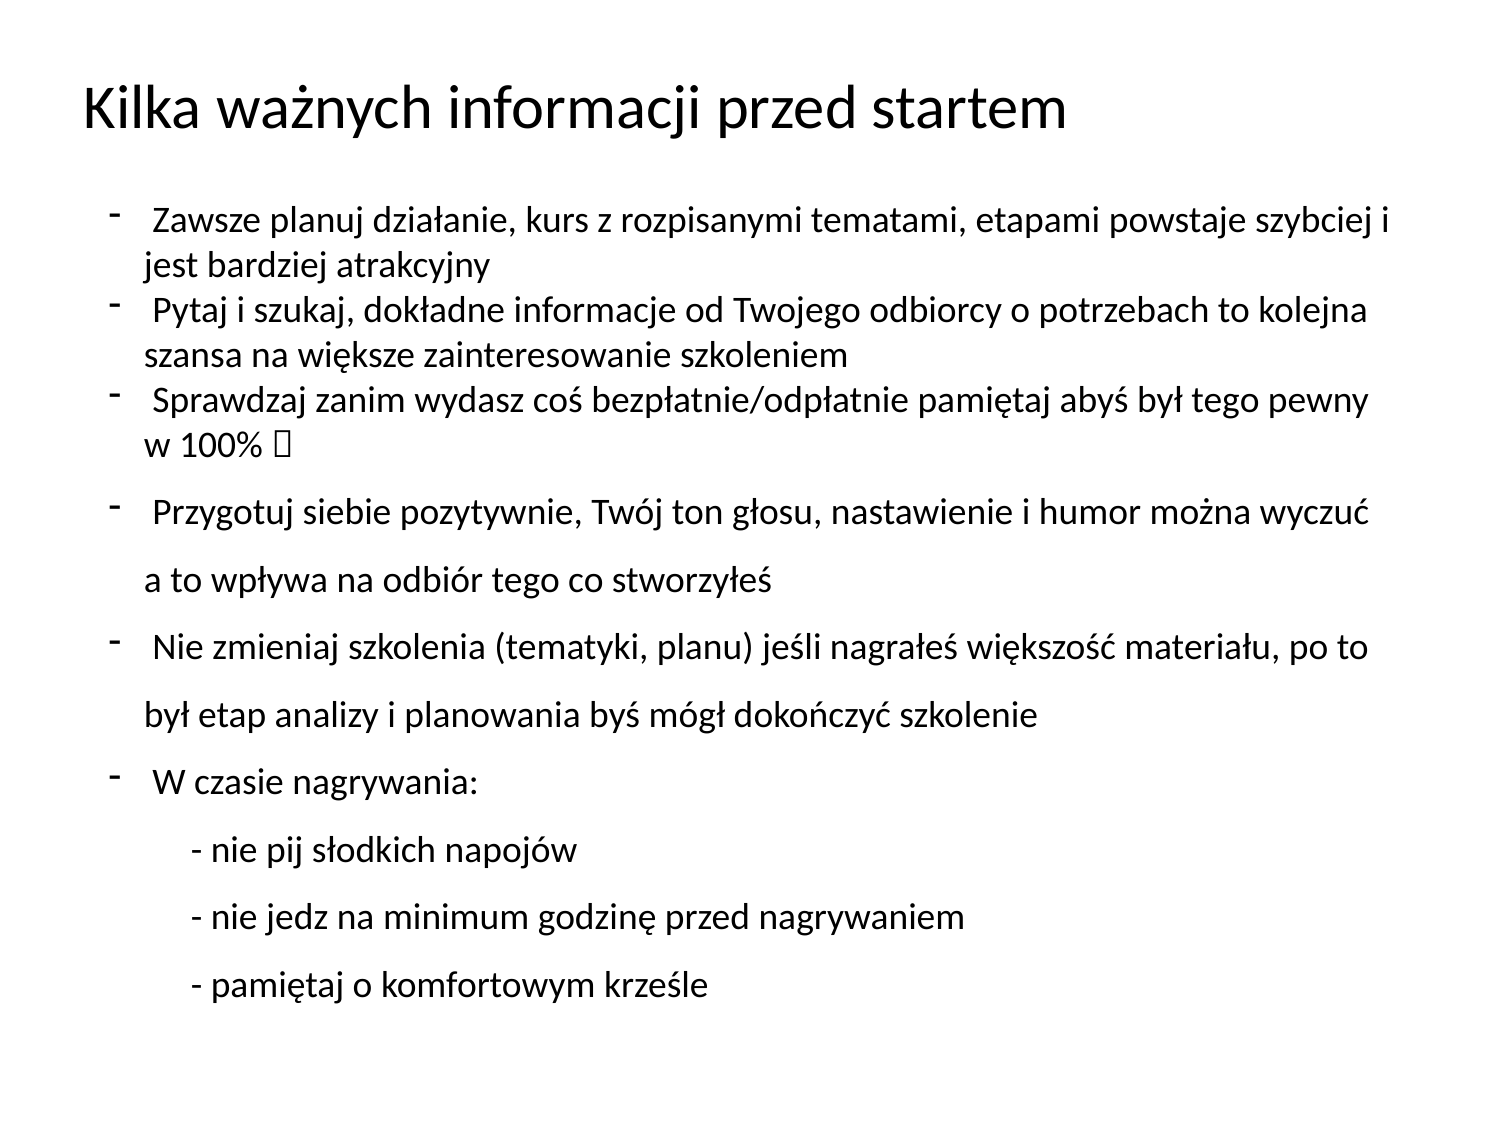

Kilka ważnych informacji przed startem
 Zawsze planuj działanie, kurs z rozpisanymi tematami, etapami powstaje szybciej i jest bardziej atrakcyjny
 Pytaj i szukaj, dokładne informacje od Twojego odbiorcy o potrzebach to kolejna szansa na większe zainteresowanie szkoleniem
 Sprawdzaj zanim wydasz coś bezpłatnie/odpłatnie pamiętaj abyś był tego pewny w 100% 
 Przygotuj siebie pozytywnie, Twój ton głosu, nastawienie i humor można wyczuć a to wpływa na odbiór tego co stworzyłeś
 Nie zmieniaj szkolenia (tematyki, planu) jeśli nagrałeś większość materiału, po to był etap analizy i planowania byś mógł dokończyć szkolenie
 W czasie nagrywania:
	 - nie pij słodkich napojów
	 - nie jedz na minimum godzinę przed nagrywaniem
	 - pamiętaj o komfortowym krześle